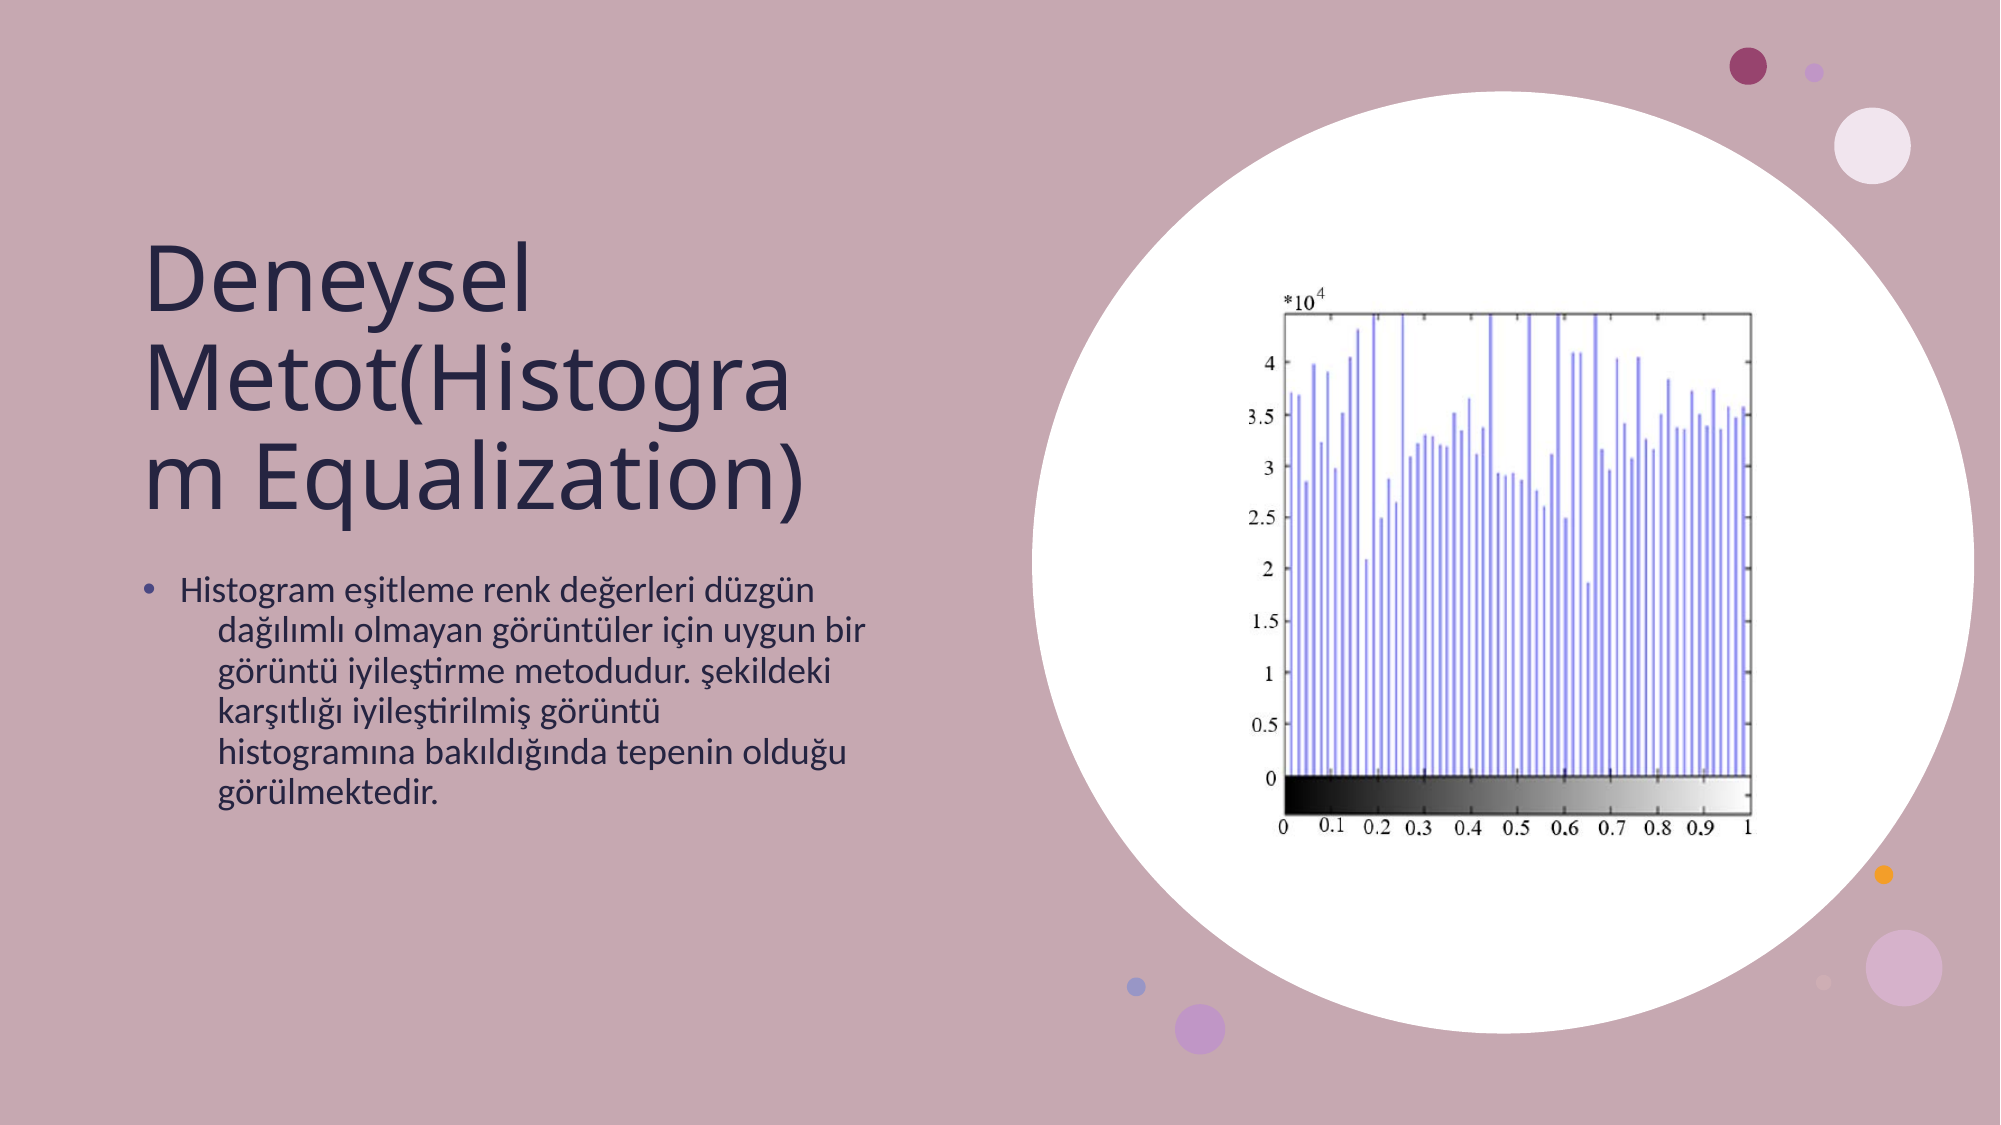

# Deneysel Metot(Histogram Equalization)
Histogram eşitleme renk değerleri düzgün dağılımlı olmayan görüntüler için uygun bir görüntü iyileştirme metodudur. şekildeki karşıtlığı iyileştirilmiş görüntü histogramına bakıldığında tepenin olduğu görülmektedir.